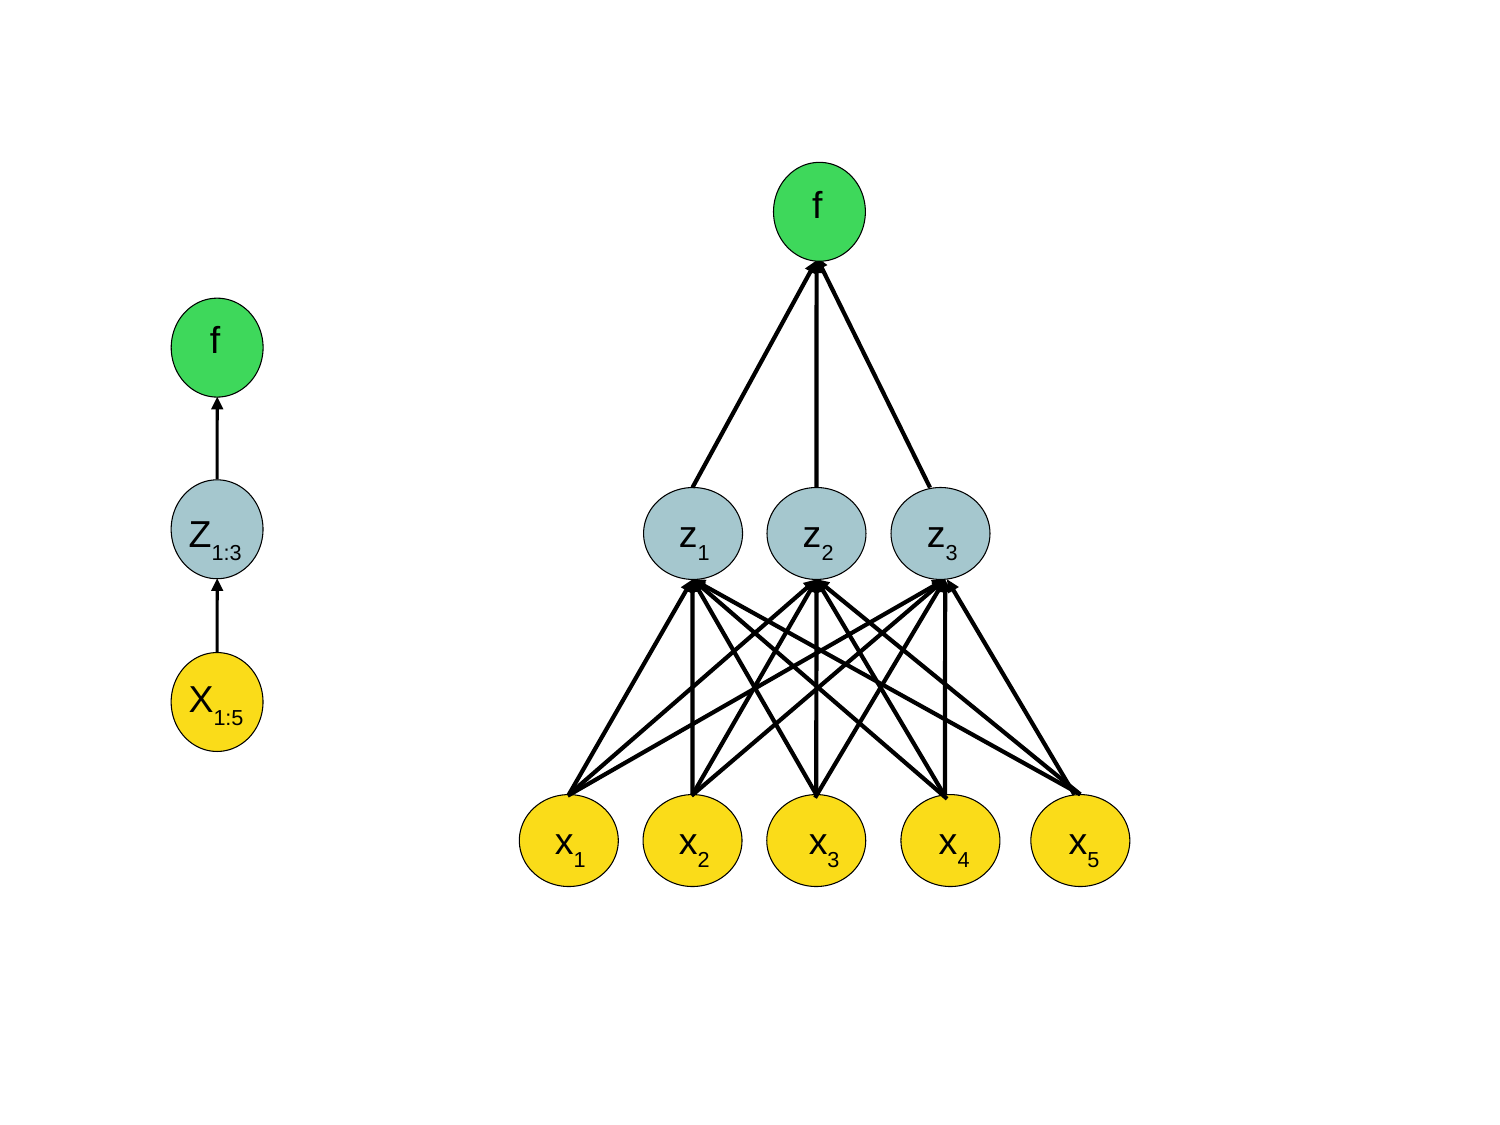

f
 f
Z1:3
z1
z2
z3
X1:5
x1
x2
x3
x4
x5